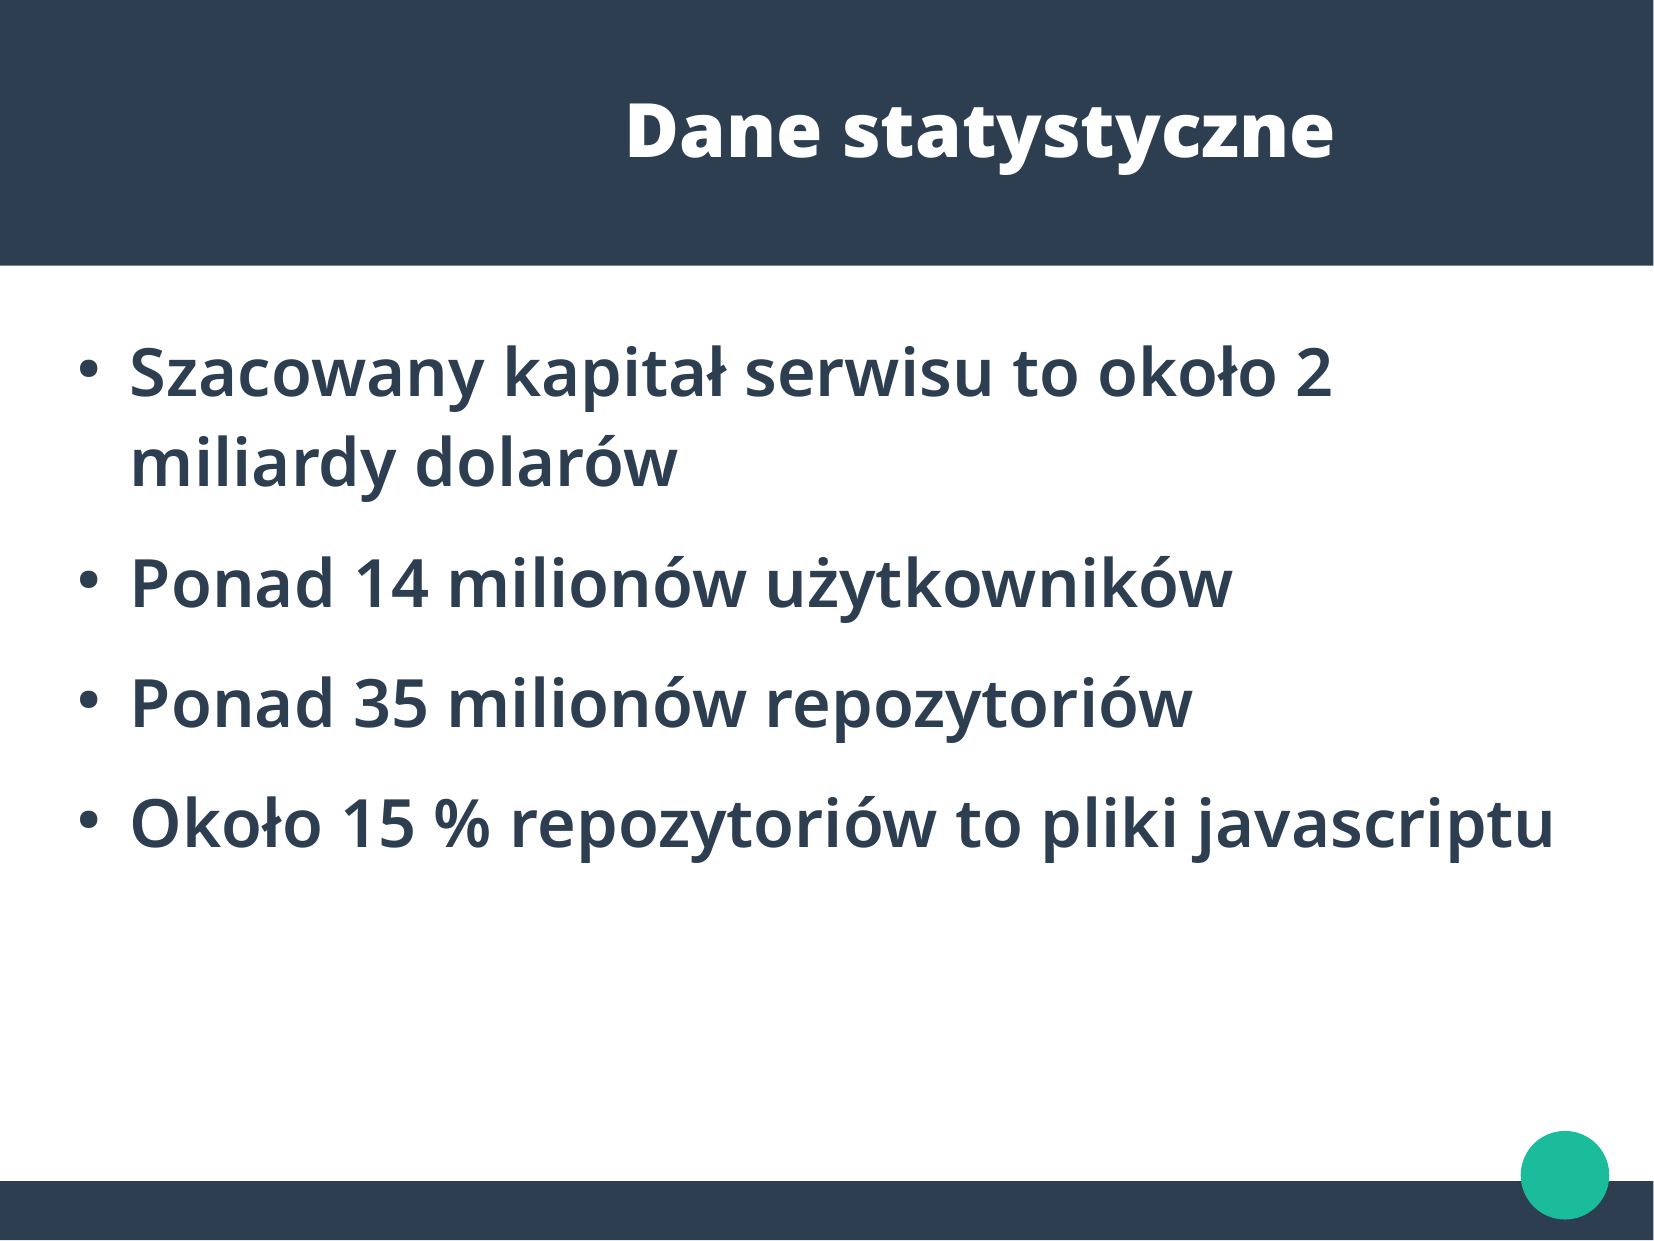

# Dane statystyczne
Szacowany kapitał serwisu to około 2 miliardy dolarów
Ponad 14 milionów użytkowników
Ponad 35 milionów repozytoriów
Około 15 % repozytoriów to pliki javascriptu